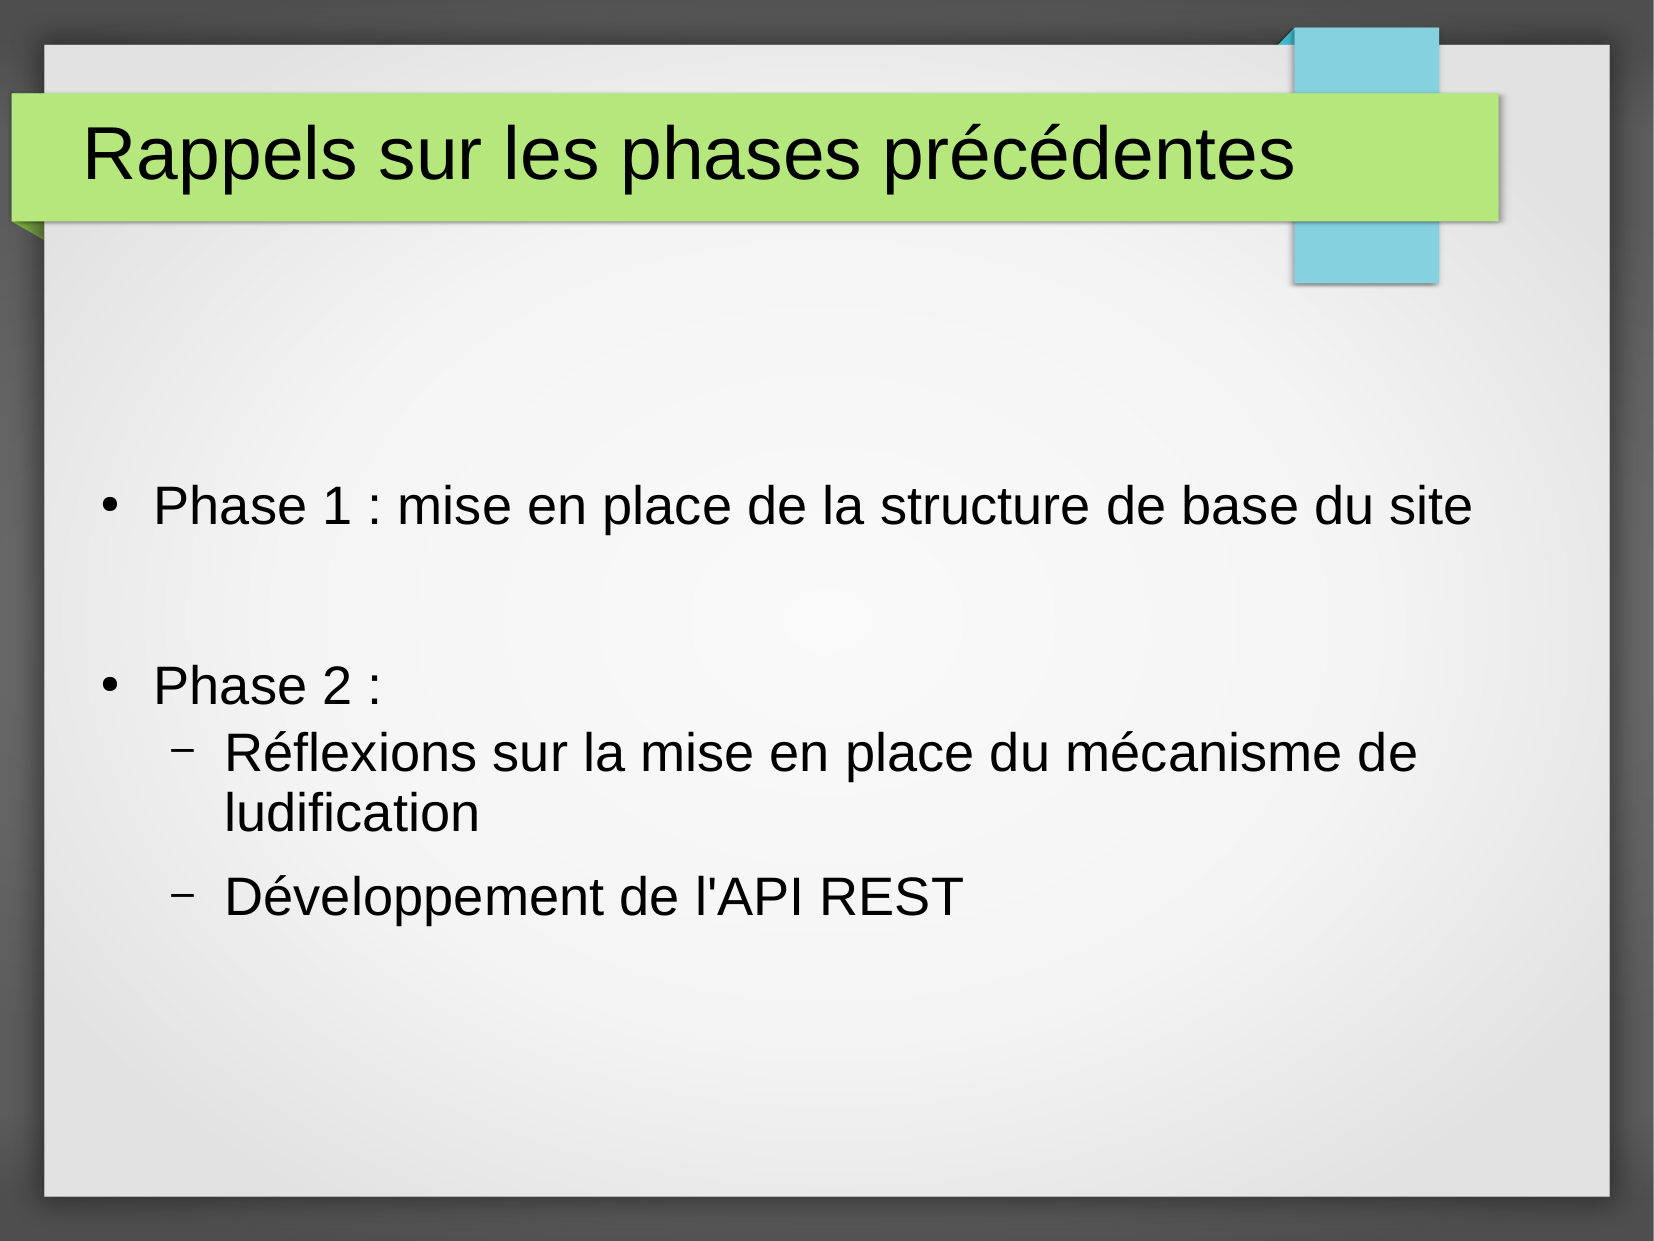

# Rappels sur les phases précédentes
Phase 1 : mise en place de la structure de base du site
Phase 2 :
Réflexions sur la mise en place du mécanisme de ludification
Développement de l'API REST